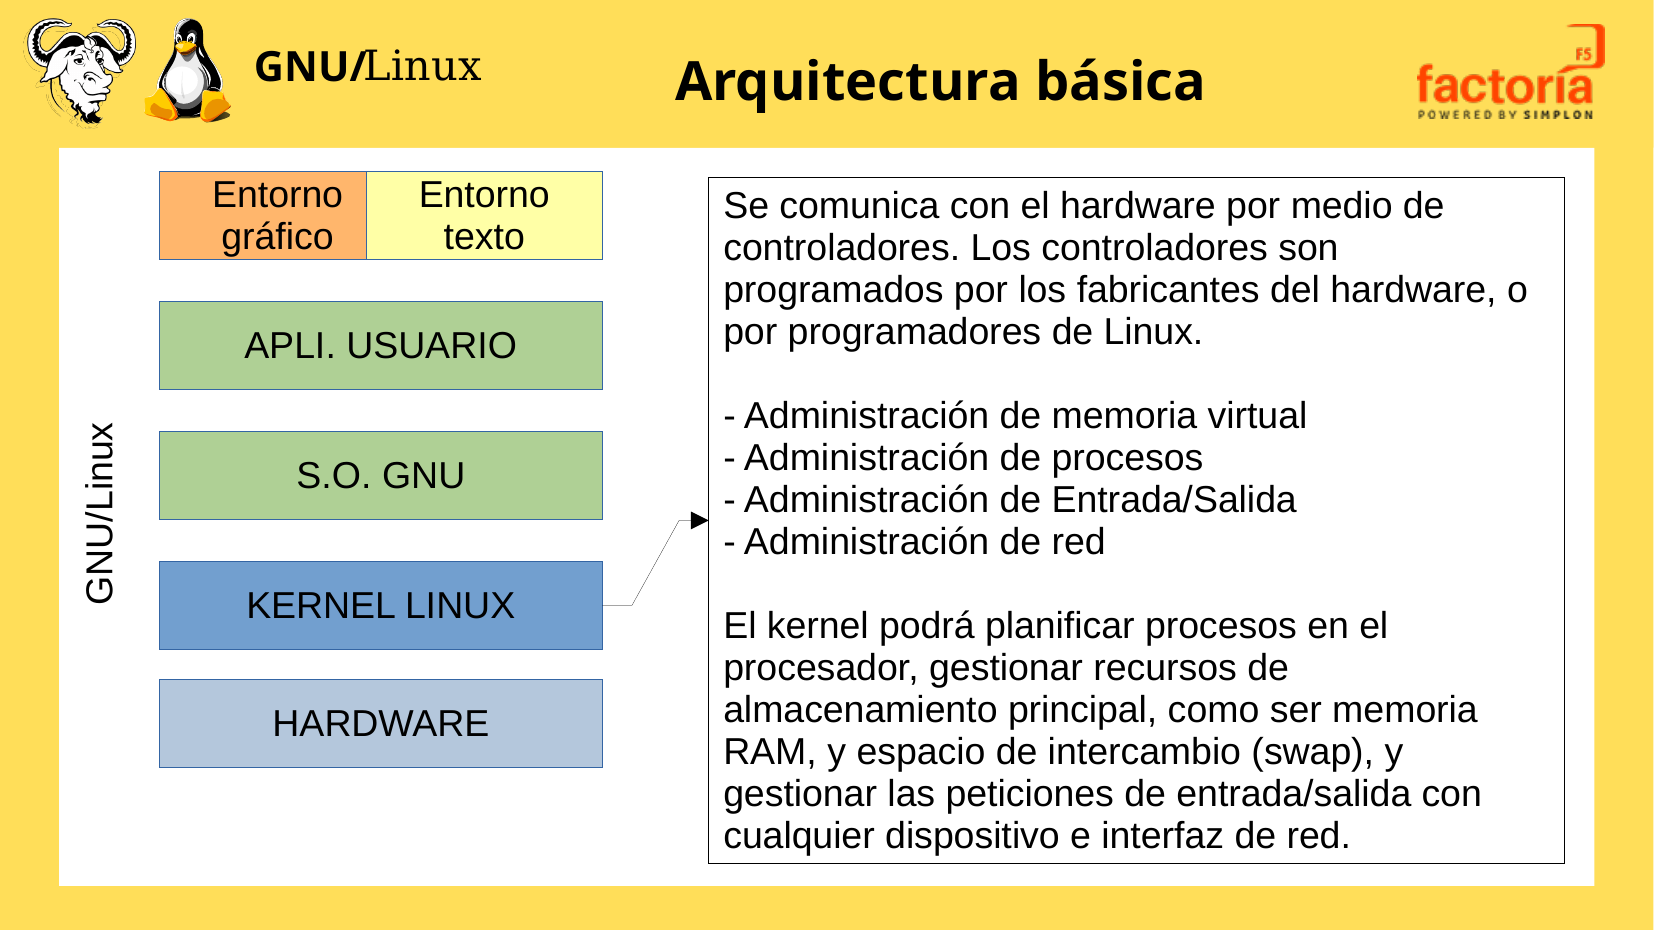

GNU/
Arquitectura básica
# Linux
Entorno
gráfico
Entorno
texto
Se comunica con el hardware por medio de controladores. Los controladores son programados por los fabricantes del hardware, o por programadores de Linux.
- Administración de memoria virtual
- Administración de procesos
- Administración de Entrada/Salida
- Administración de red
El kernel podrá planificar procesos en el procesador, gestionar recursos de almacenamiento principal, como ser memoria RAM, y espacio de intercambio (swap), y gestionar las peticiones de entrada/salida con cualquier dispositivo e interfaz de red.
APLI. USUARIO
S.O. GNU
GNU/Linux
KERNEL LINUX
HARDWARE